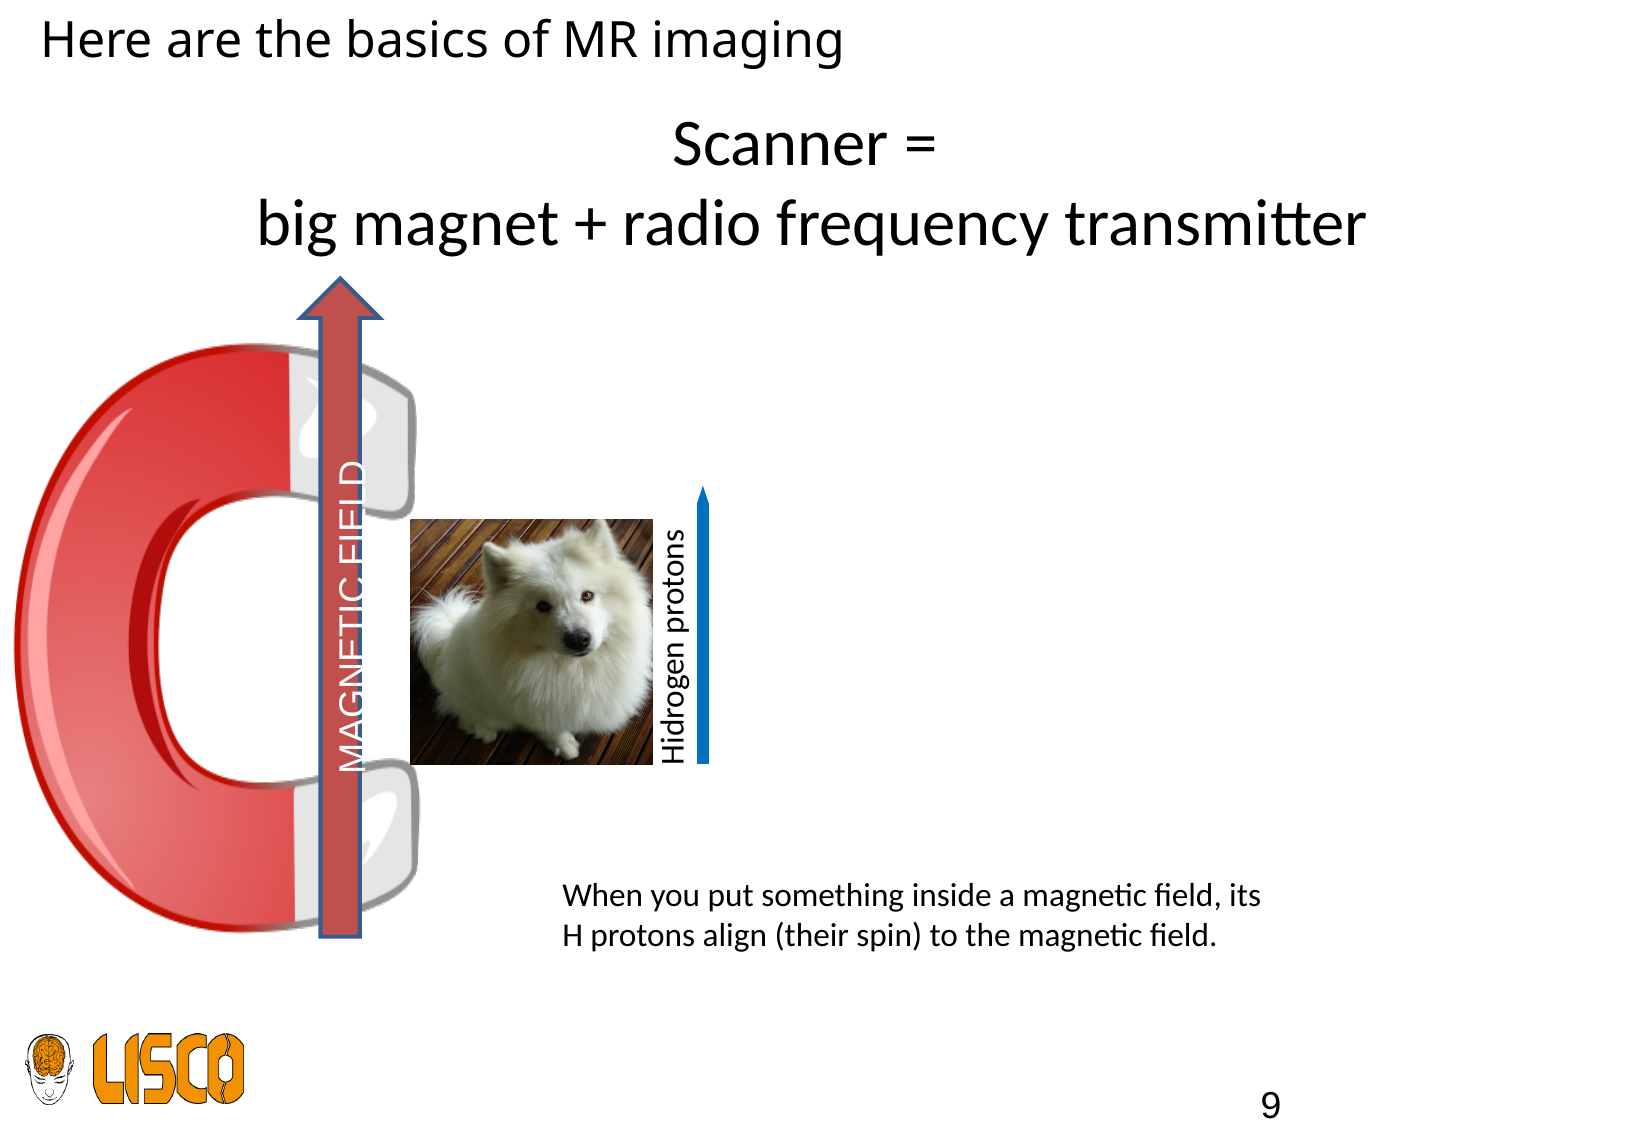

Here are the basics of MR imaging
Scanner =
big magnet + radio frequency transmitter
MAGNETIC FIELD
Hidrogen protons
When you put something inside a magnetic field, its H protons align (their spin) to the magnetic field.